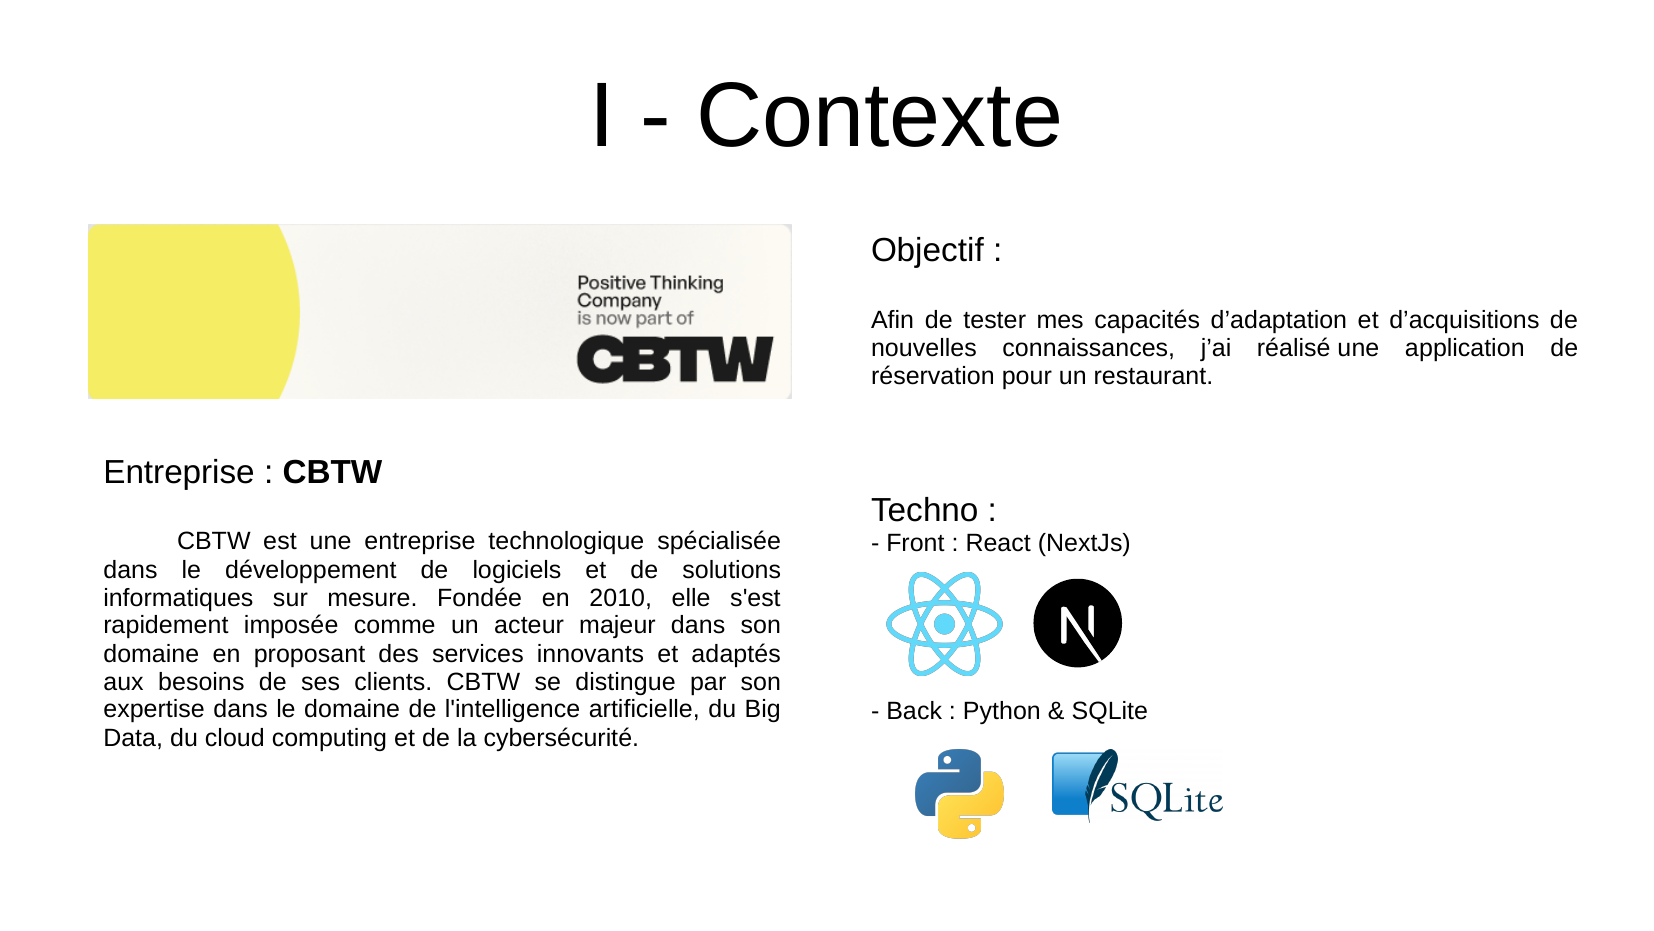

# I - Contexte
Objectif :
Afin de tester mes capacités d’adaptation et d’acquisitions de nouvelles connaissances, j’ai réalisé une application de réservation pour un restaurant.
Entreprise : CBTW
	CBTW est une entreprise technologique spécialisée dans le développement de logiciels et de solutions informatiques sur mesure. Fondée en 2010, elle s'est rapidement imposée comme un acteur majeur dans son domaine en proposant des services innovants et adaptés aux besoins de ses clients. CBTW se distingue par son expertise dans le domaine de l'intelligence artificielle, du Big Data, du cloud computing et de la cybersécurité.
Techno :
- Front : React (NextJs)
- Back : Python & SQLite